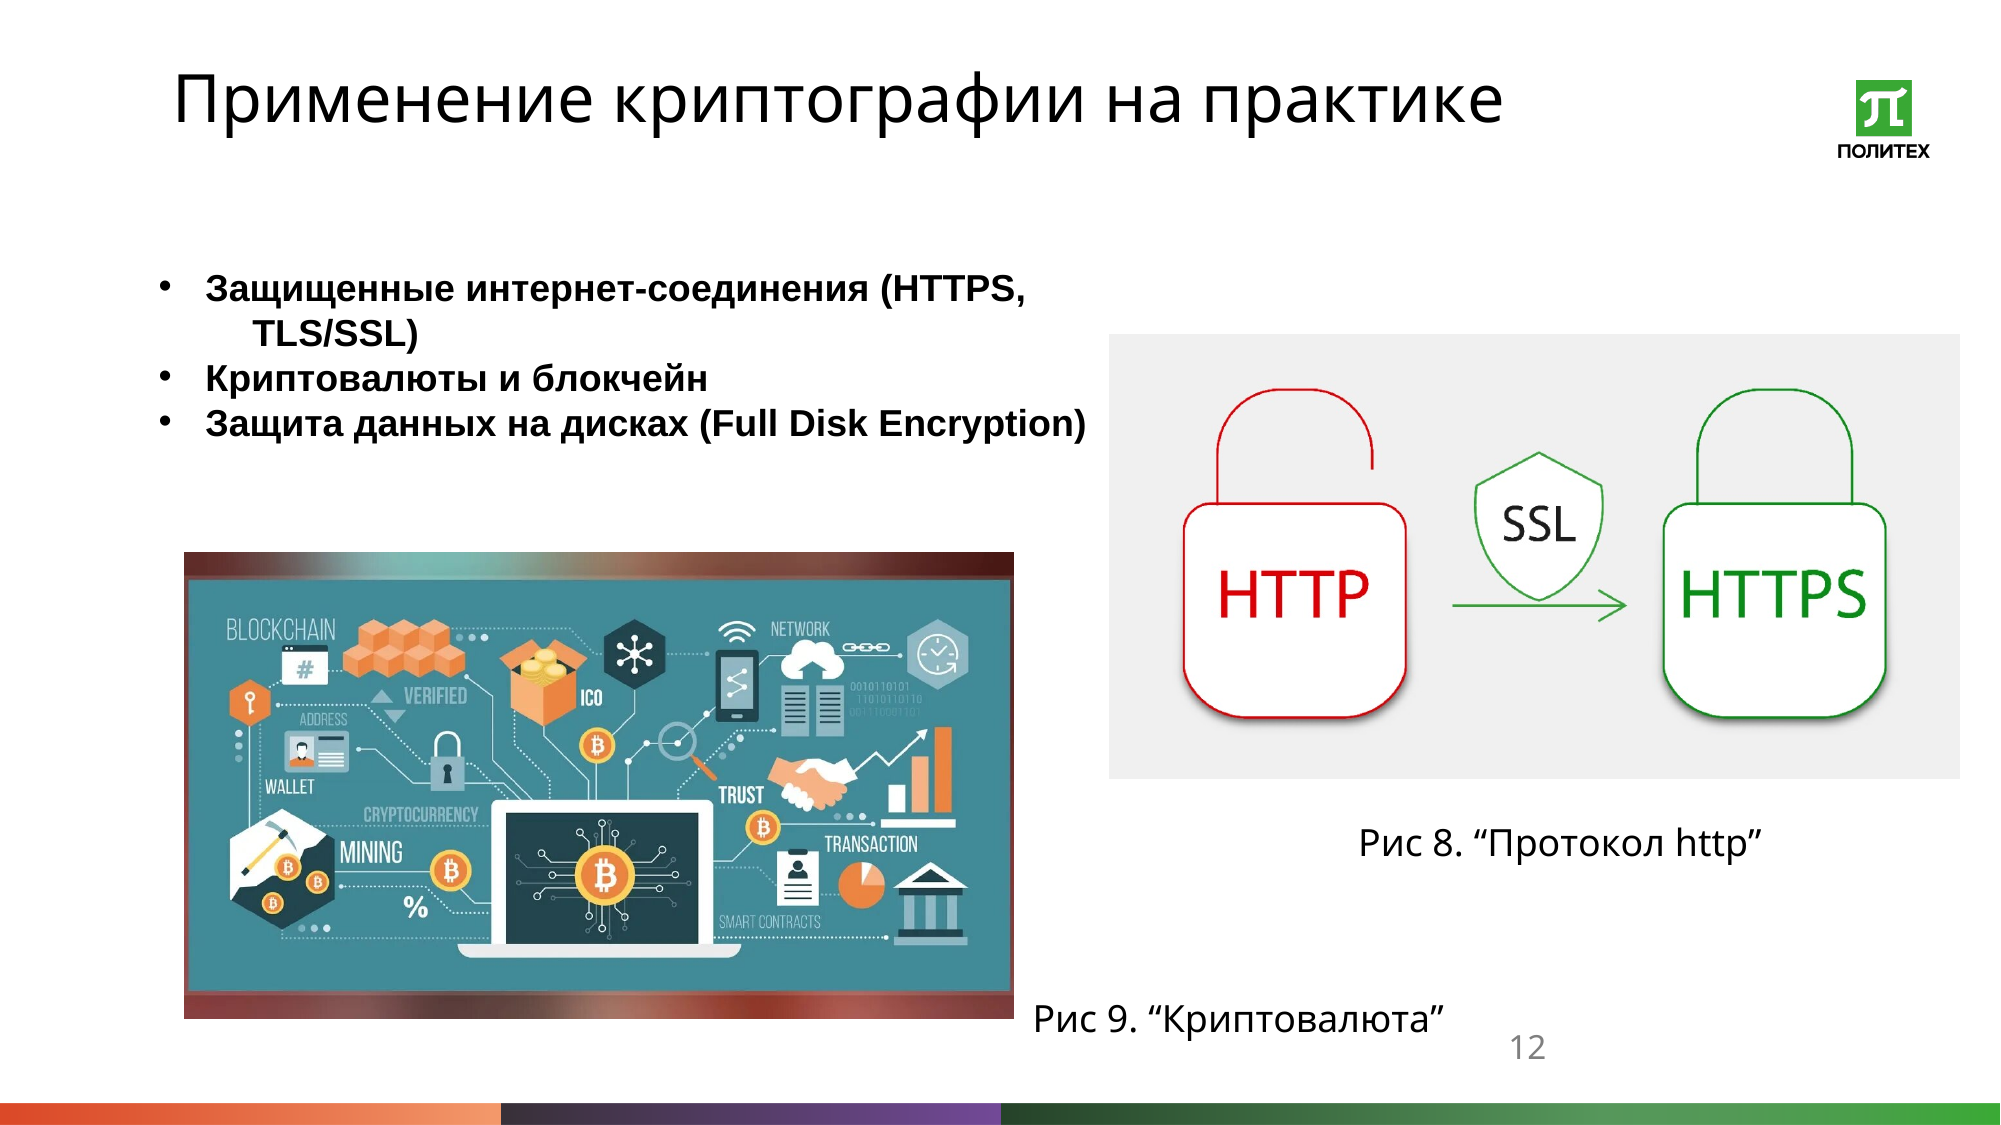

# Применение криптографии на практике
Защищенные интернет-соединения (HTTPS, TLS/SSL)
Криптовалюты и блокчейн
Защита данных на дисках (Full Disk Encryption)
Рис 8. “Протокол http”
Рис 9. “Криптовалюта”